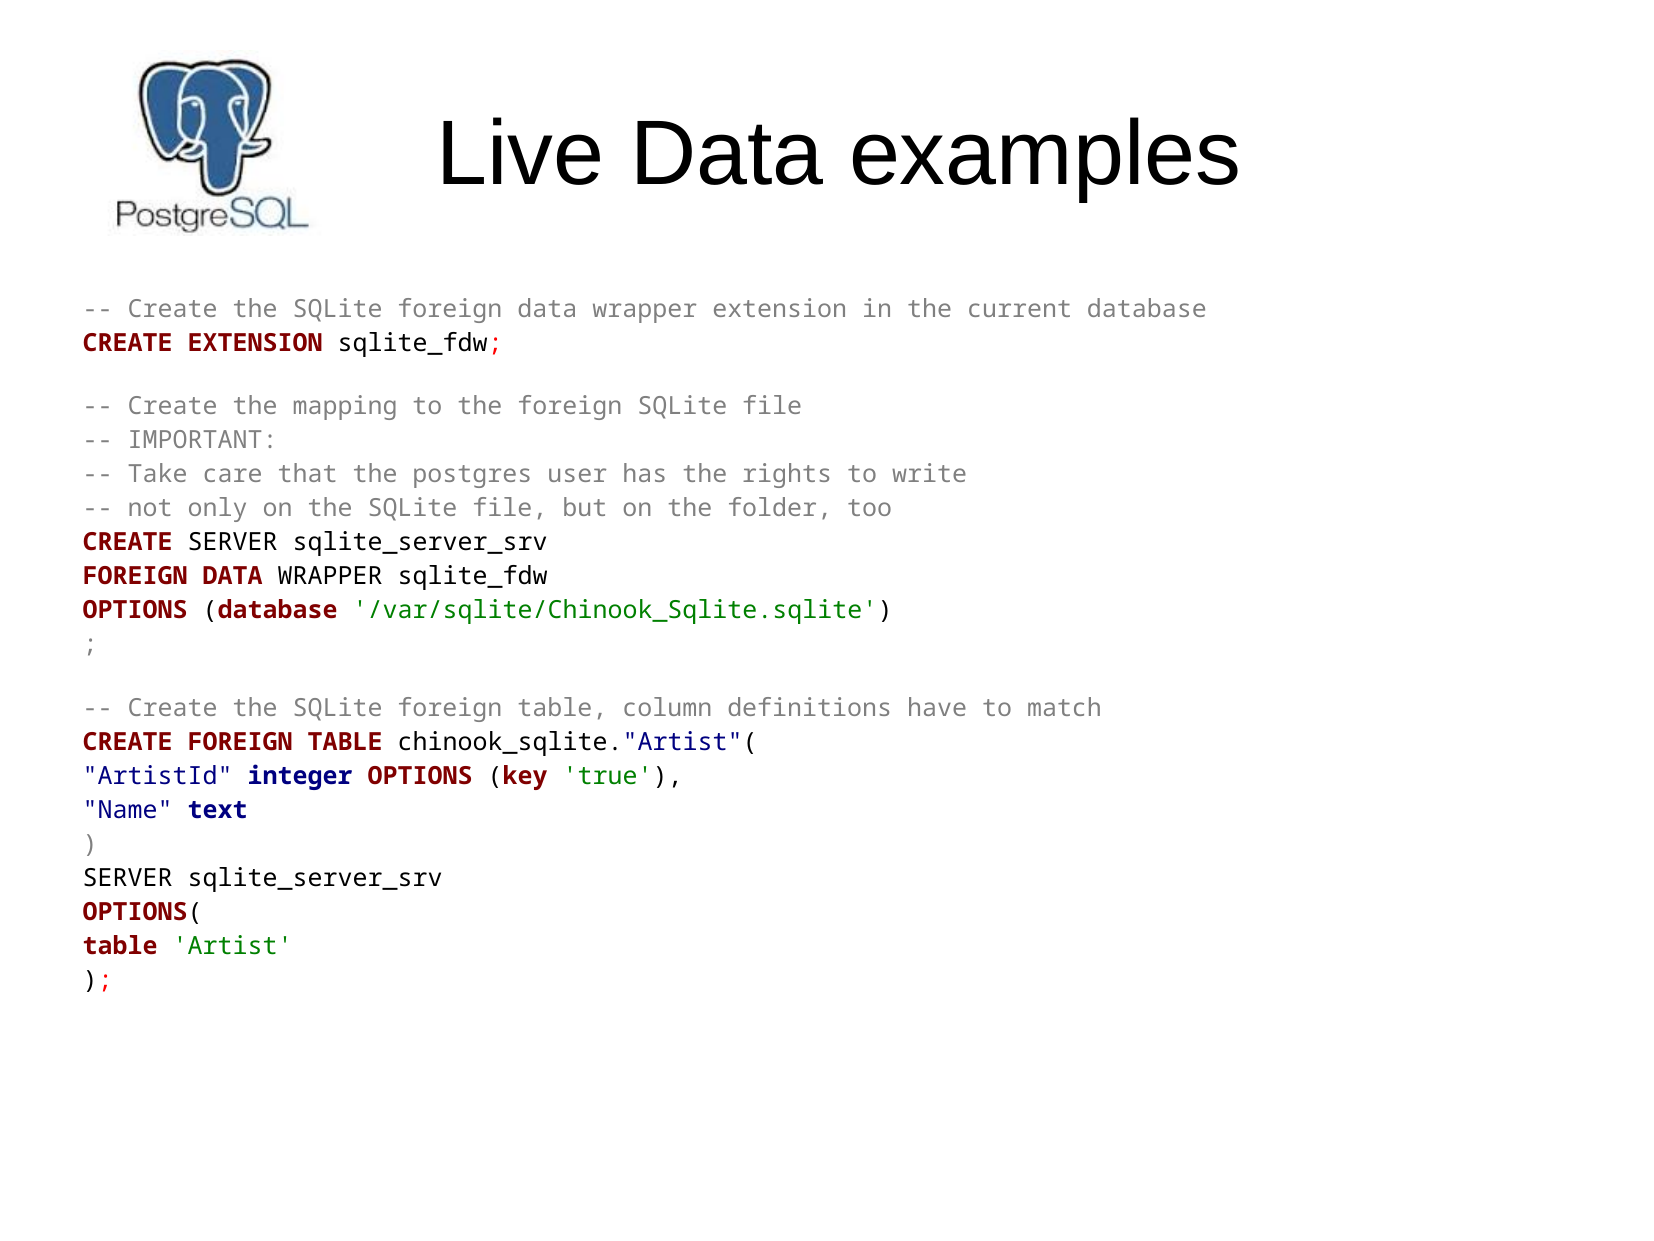

# Live Data examples
-- Create the SQLite foreign data wrapper extension in the current database
CREATE EXTENSION sqlite_fdw;
-- Create the mapping to the foreign SQLite file
-- IMPORTANT:
-- Take care that the postgres user has the rights to write
-- not only on the SQLite file, but on the folder, too
CREATE SERVER sqlite_server_srv
FOREIGN DATA WRAPPER sqlite_fdw
OPTIONS (database '/var/sqlite/Chinook_Sqlite.sqlite')
;
-- Create the SQLite foreign table, column definitions have to match
CREATE FOREIGN TABLE chinook_sqlite."Artist"(
"ArtistId" integer OPTIONS (key 'true'),
"Name" text
)
SERVER sqlite_server_srv
OPTIONS(
table 'Artist'
);